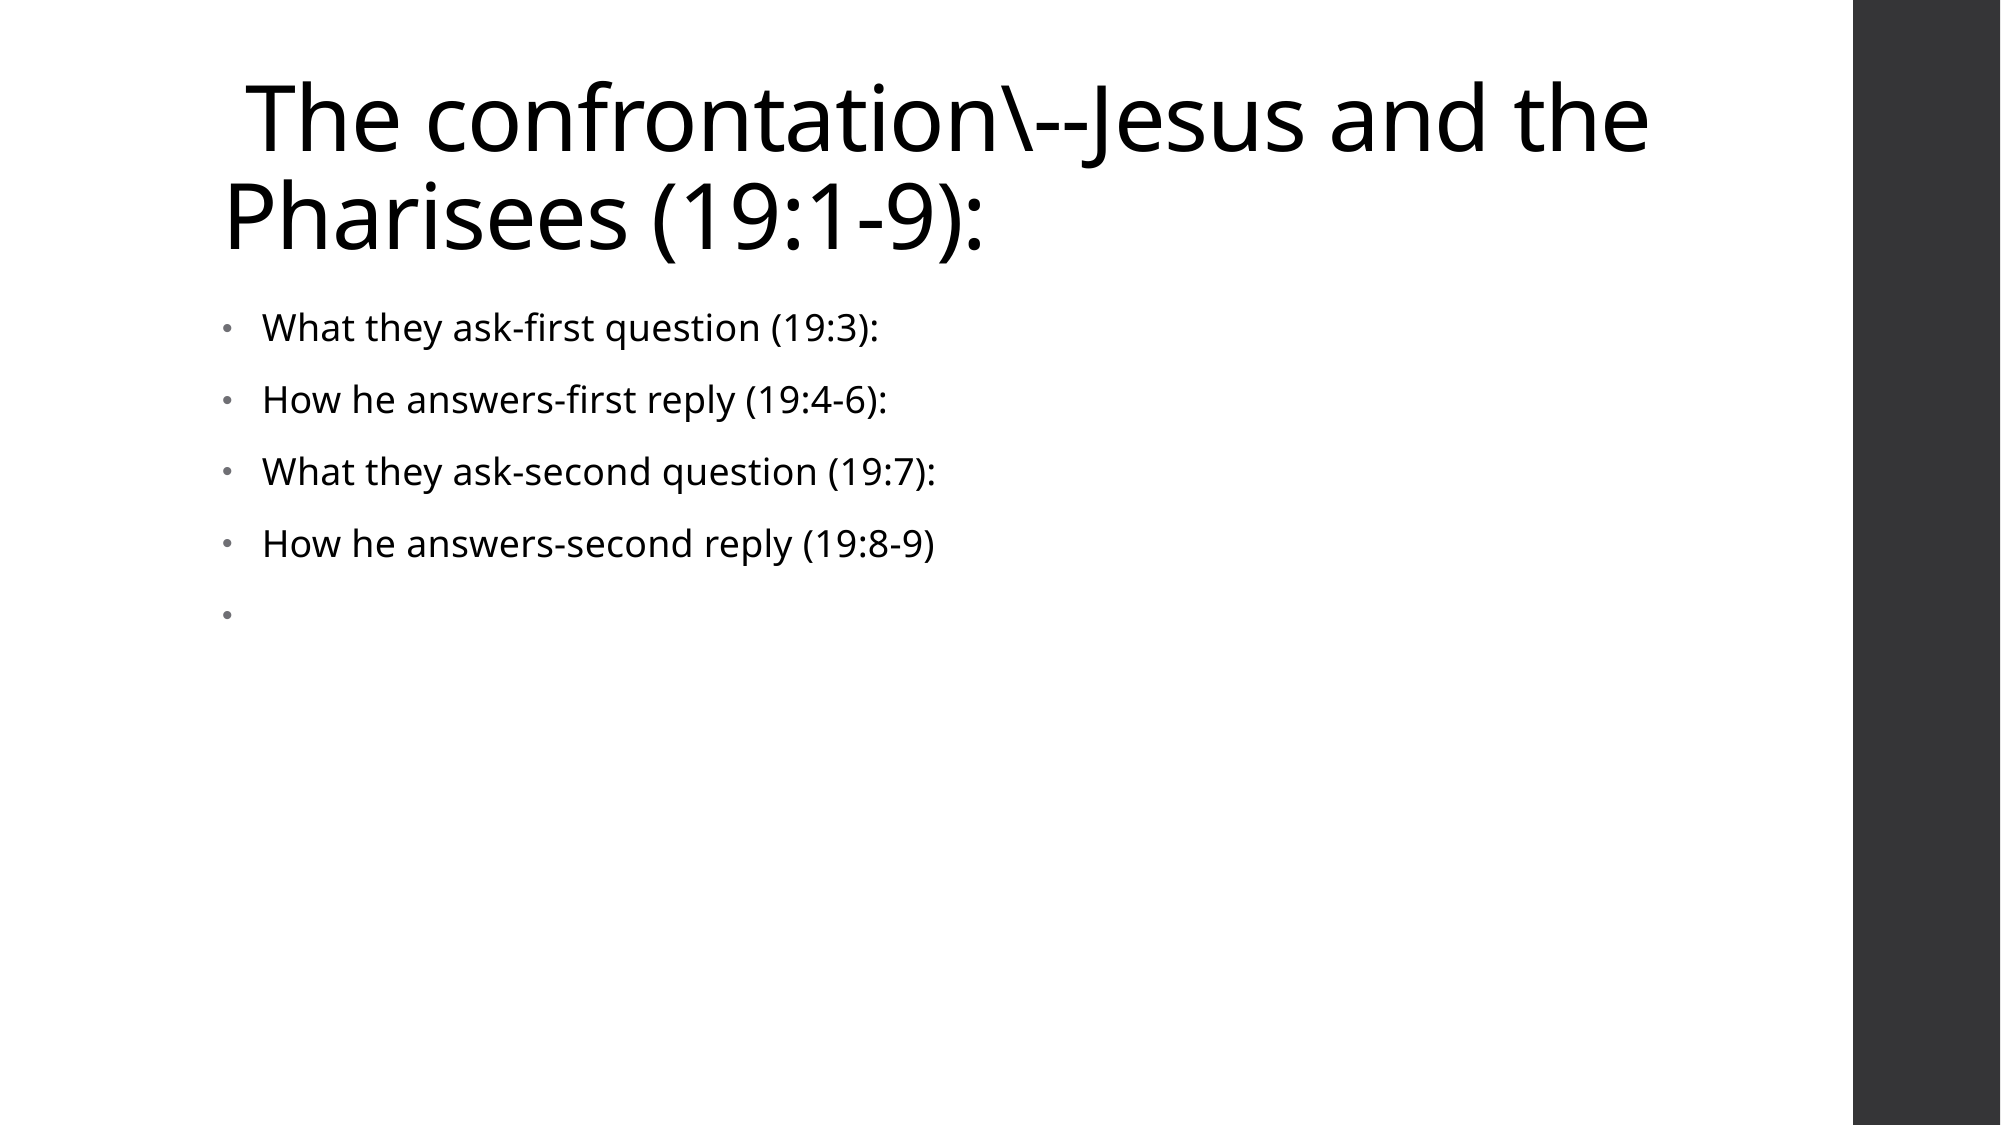

# The confrontation\--Jesus and the Pharisees (19:1-9):
 What they ask-first question (19:3):
 How he answers-first reply (19:4-6):
 What they ask-second question (19:7):
 How he answers-second reply (19:8-9)